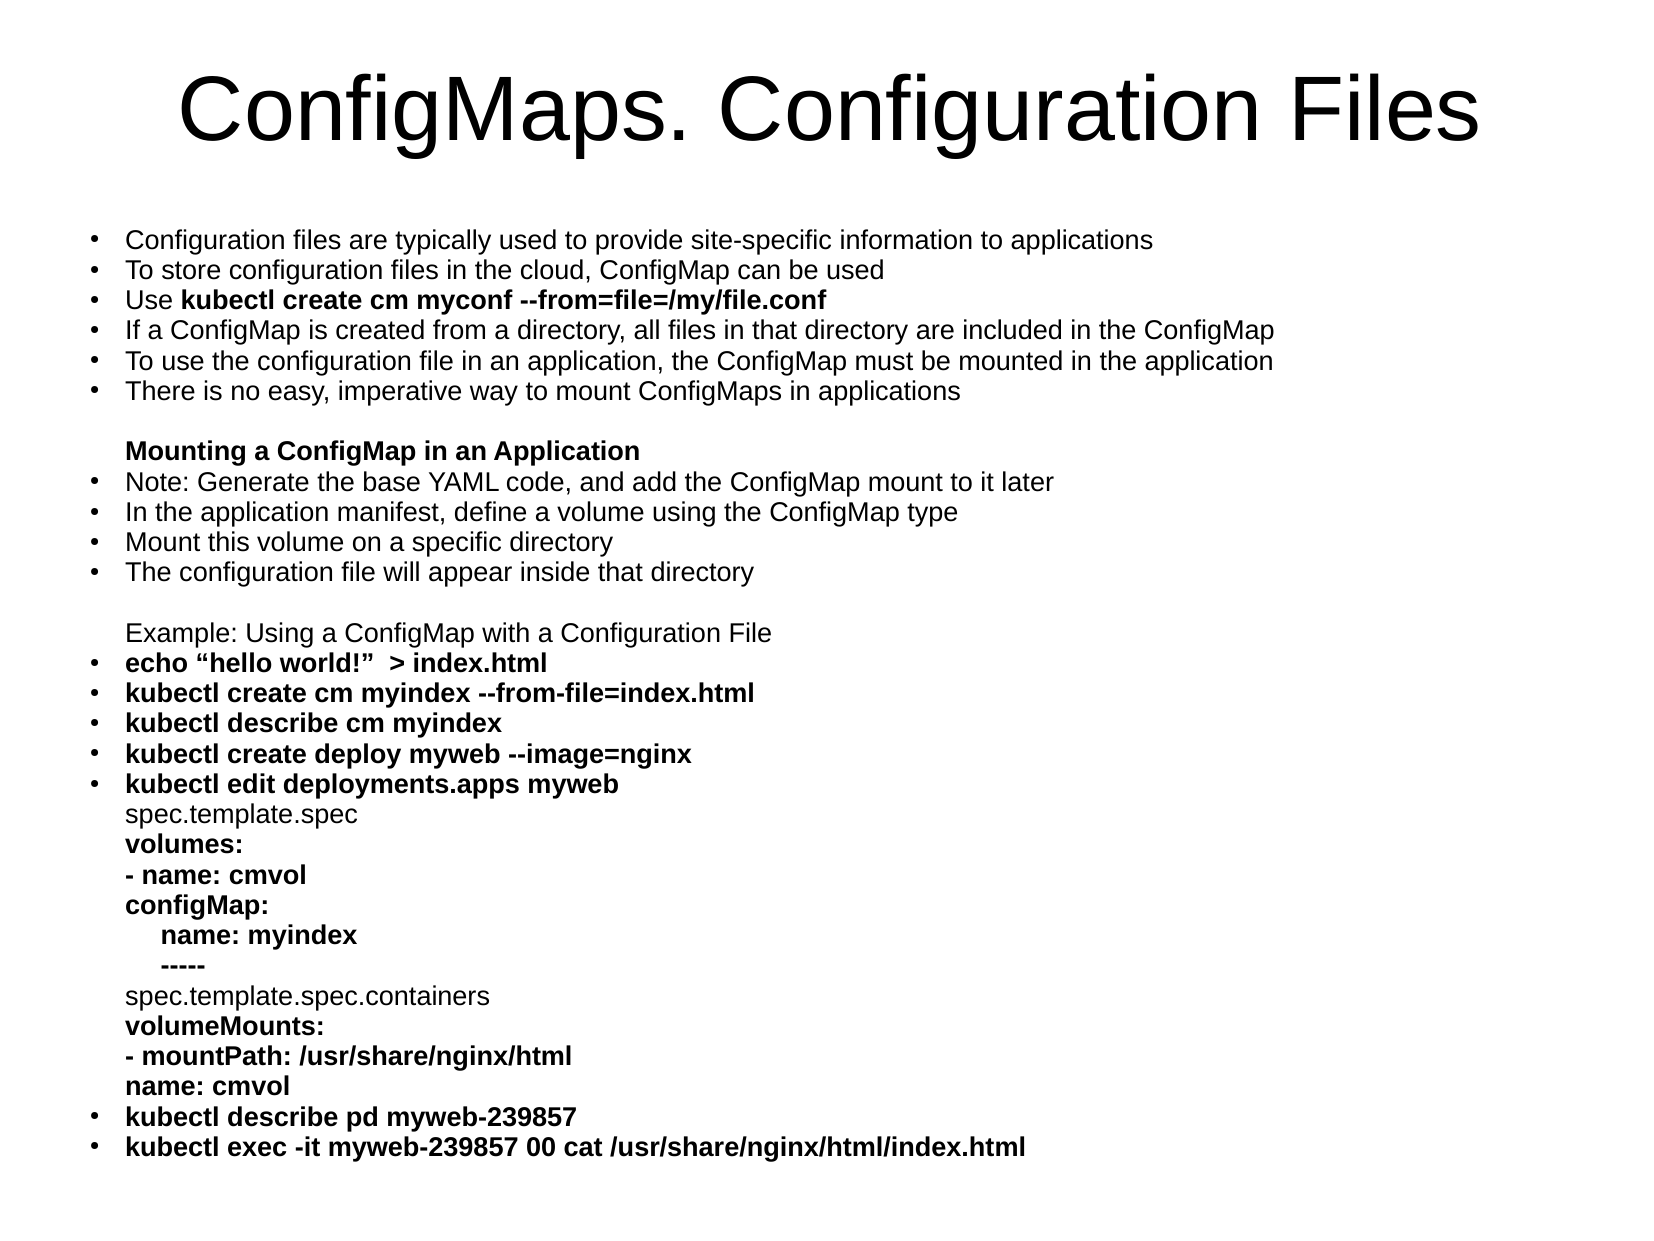

# ConfigMaps. Configuration Files
Configuration files are typically used to provide site-specific information to applications
To store configuration files in the cloud, ConfigMap can be used
Use kubectl create cm myconf --from=file=/my/file.conf
If a ConfigMap is created from a directory, all files in that directory are included in the ConfigMap
To use the configuration file in an application, the ConfigMap must be mounted in the application
There is no easy, imperative way to mount ConfigMaps in applications
Mounting a ConfigMap in an Application
Note: Generate the base YAML code, and add the ConfigMap mount to it later
In the application manifest, define a volume using the ConfigMap type
Mount this volume on a specific directory
The configuration file will appear inside that directory
Example: Using a ConfigMap with a Configuration File
echo “hello world!” > index.html
kubectl create cm myindex --from-file=index.html
kubectl describe cm myindex
kubectl create deploy myweb --image=nginx
kubectl edit deployments.apps myweb
spec.template.spec
volumes:
- name: cmvol
configMap:
name: myindex
-----
spec.template.spec.containers
volumeMounts:
- mountPath: /usr/share/nginx/html
name: cmvol
kubectl describe pd myweb-239857
kubectl exec -it myweb-239857 00 cat /usr/share/nginx/html/index.html